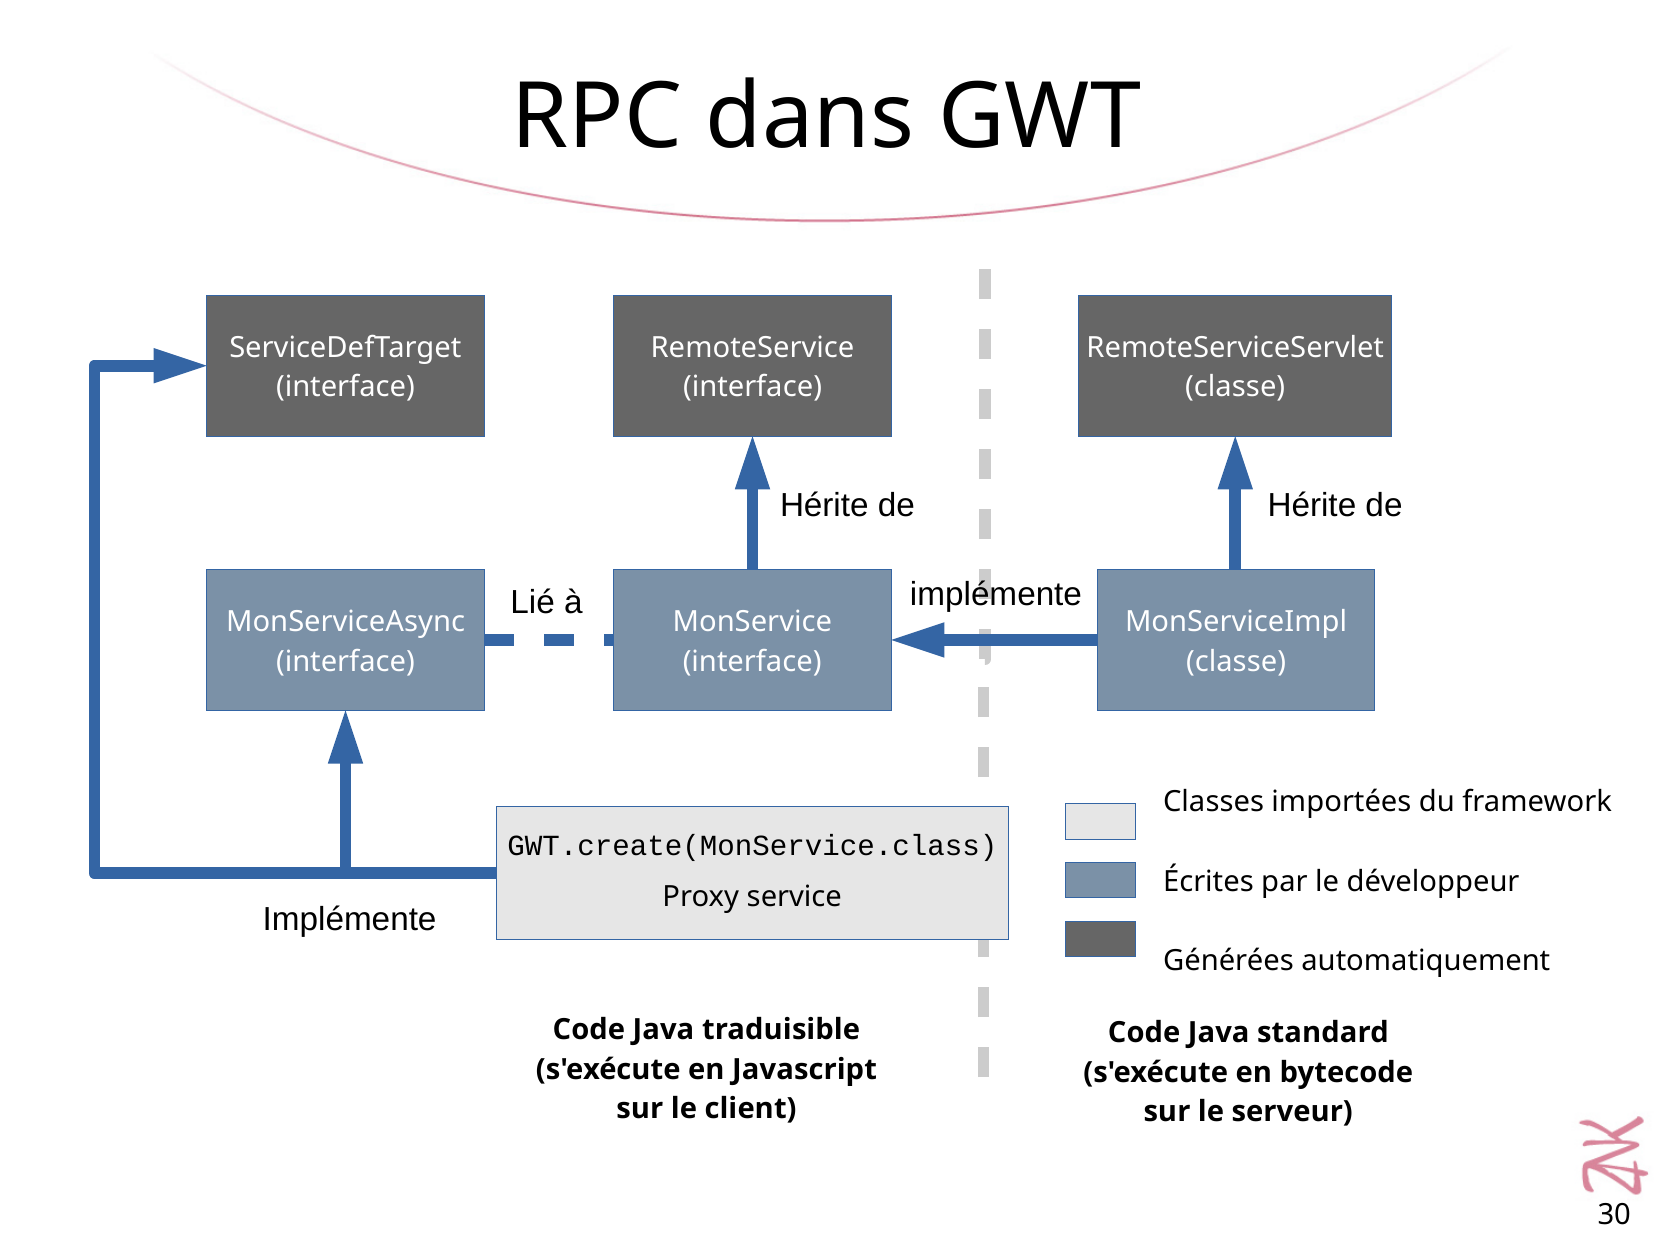

# RPC dans GWT
ServiceDefTarget
(interface)
RemoteService
(interface)
RemoteServiceServlet
(classe)
Hérite de
Hérite de
implémente
MonService
(interface)
MonServiceAsync
(interface)
MonServiceImpl
(classe)
Lié à
GWT.create(MonService.class)
Proxy service
Classes importées du framework
Écrites par le développeur
Générées automatiquement
Implémente
Code Java standard
(s'exécute en bytecode
sur le serveur)
Code Java traduisible
(s'exécute en Javascript
sur le client)
30